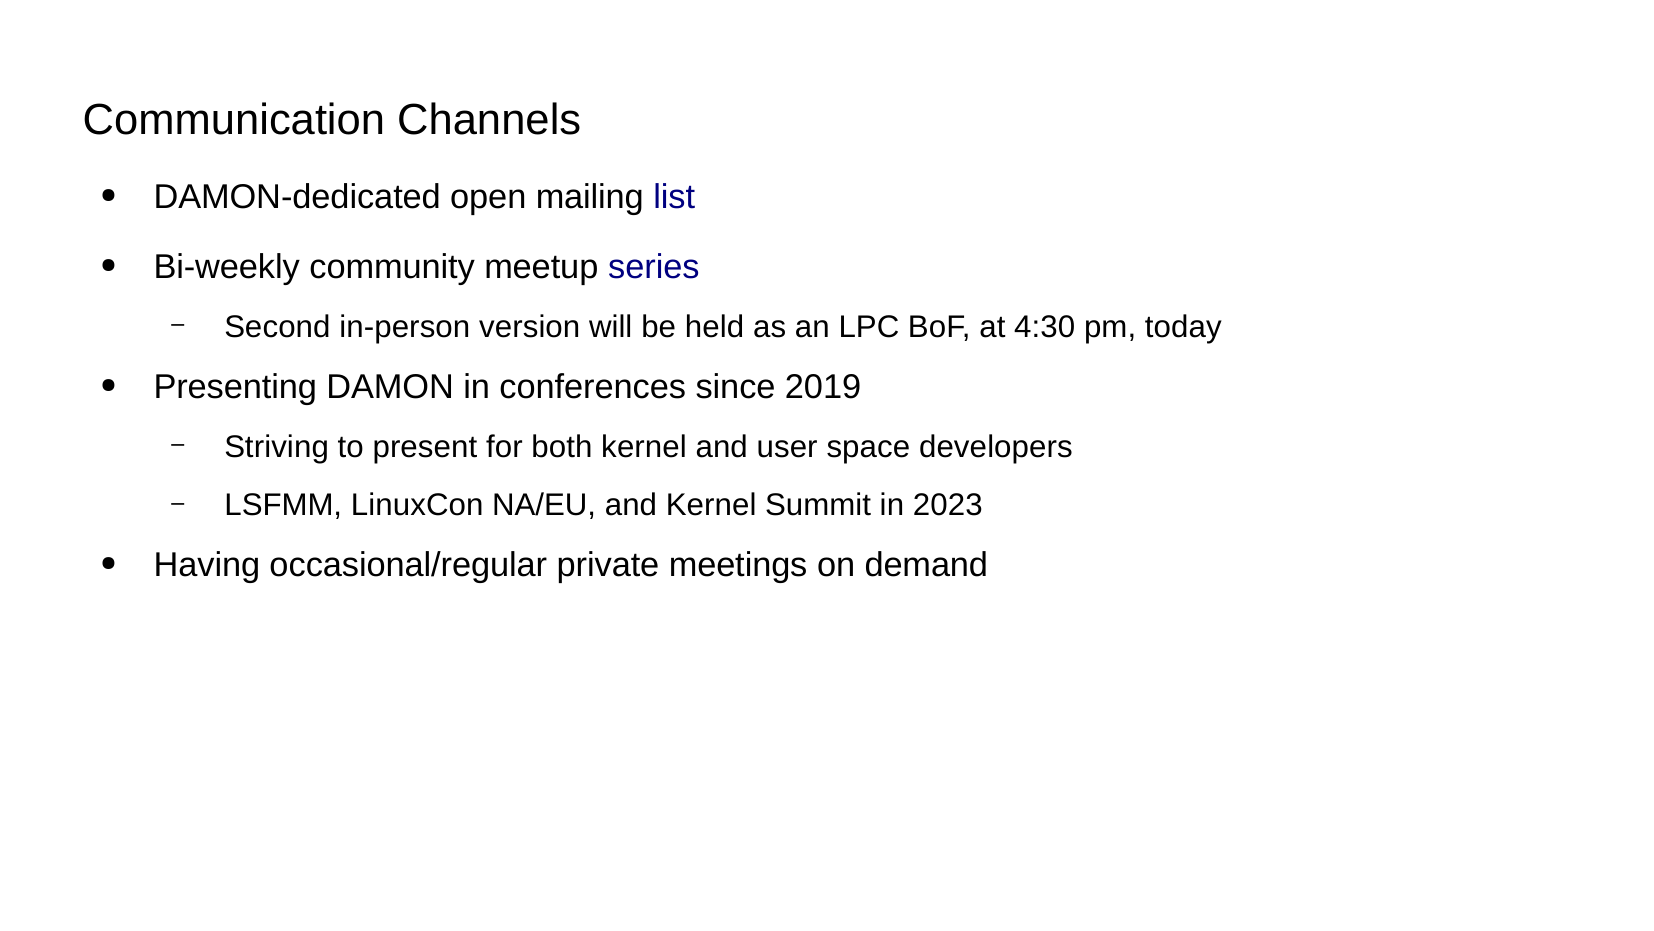

# Communication Channels
DAMON-dedicated open mailing list
Bi-weekly community meetup series
Second in-person version will be held as an LPC BoF, at 4:30 pm, today
Presenting DAMON in conferences since 2019
Striving to present for both kernel and user space developers
LSFMM, LinuxCon NA/EU, and Kernel Summit in 2023
Having occasional/regular private meetings on demand